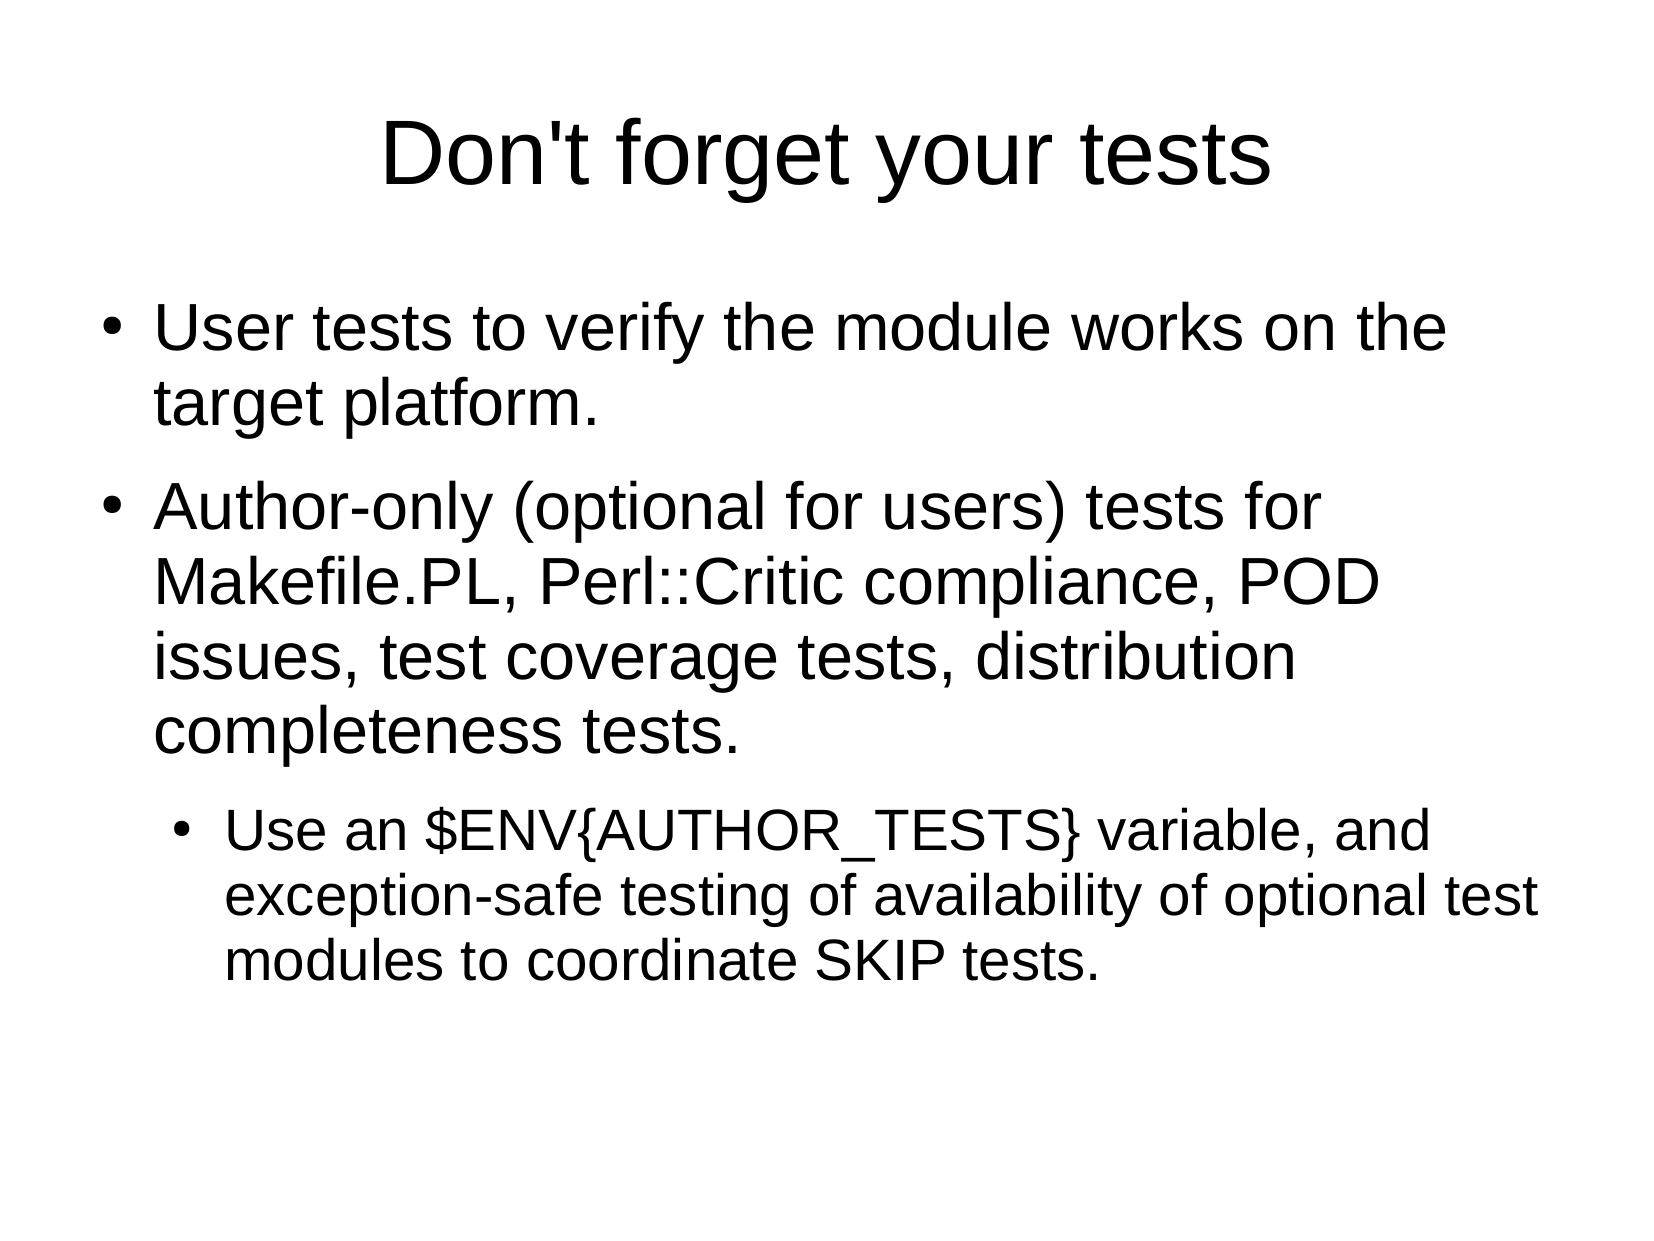

# Don't forget your tests
User tests to verify the module works on the target platform.
Author-only (optional for users) tests for Makefile.PL, Perl::Critic compliance, POD issues, test coverage tests, distribution completeness tests.
Use an $ENV{AUTHOR_TESTS} variable, and exception-safe testing of availability of optional test modules to coordinate SKIP tests.